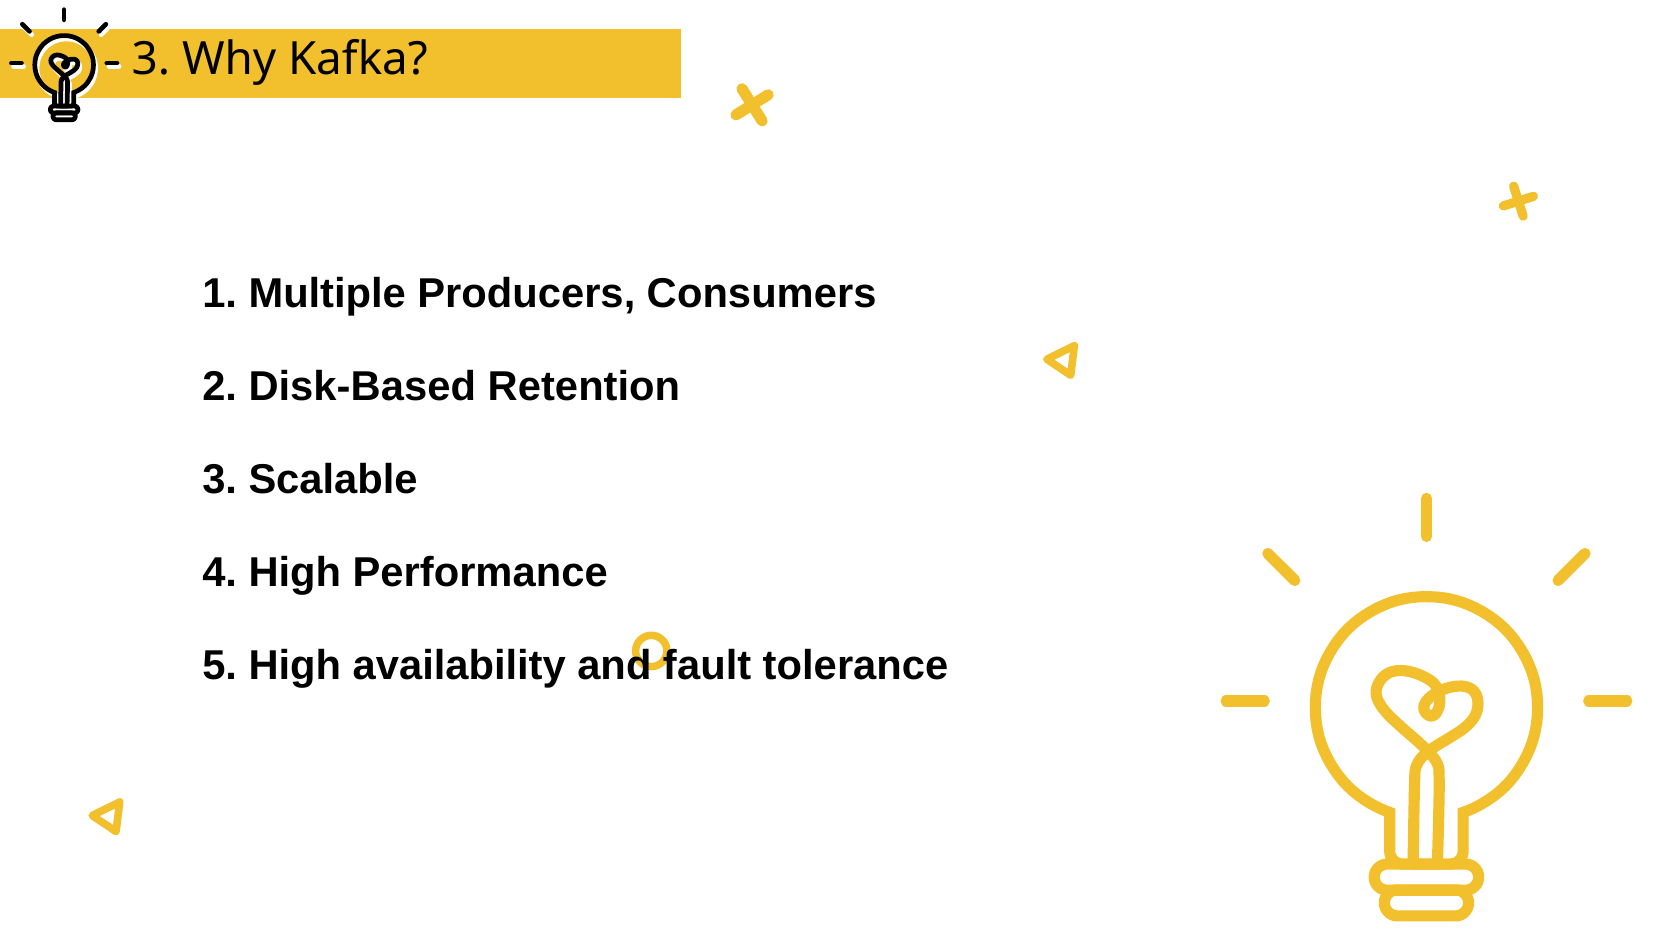

# 3. Why Kafka?
1. Multiple Producers, Consumers
2. Disk-Based Retention
3. Scalable
4. High Performance
5. High availability and fault tolerance